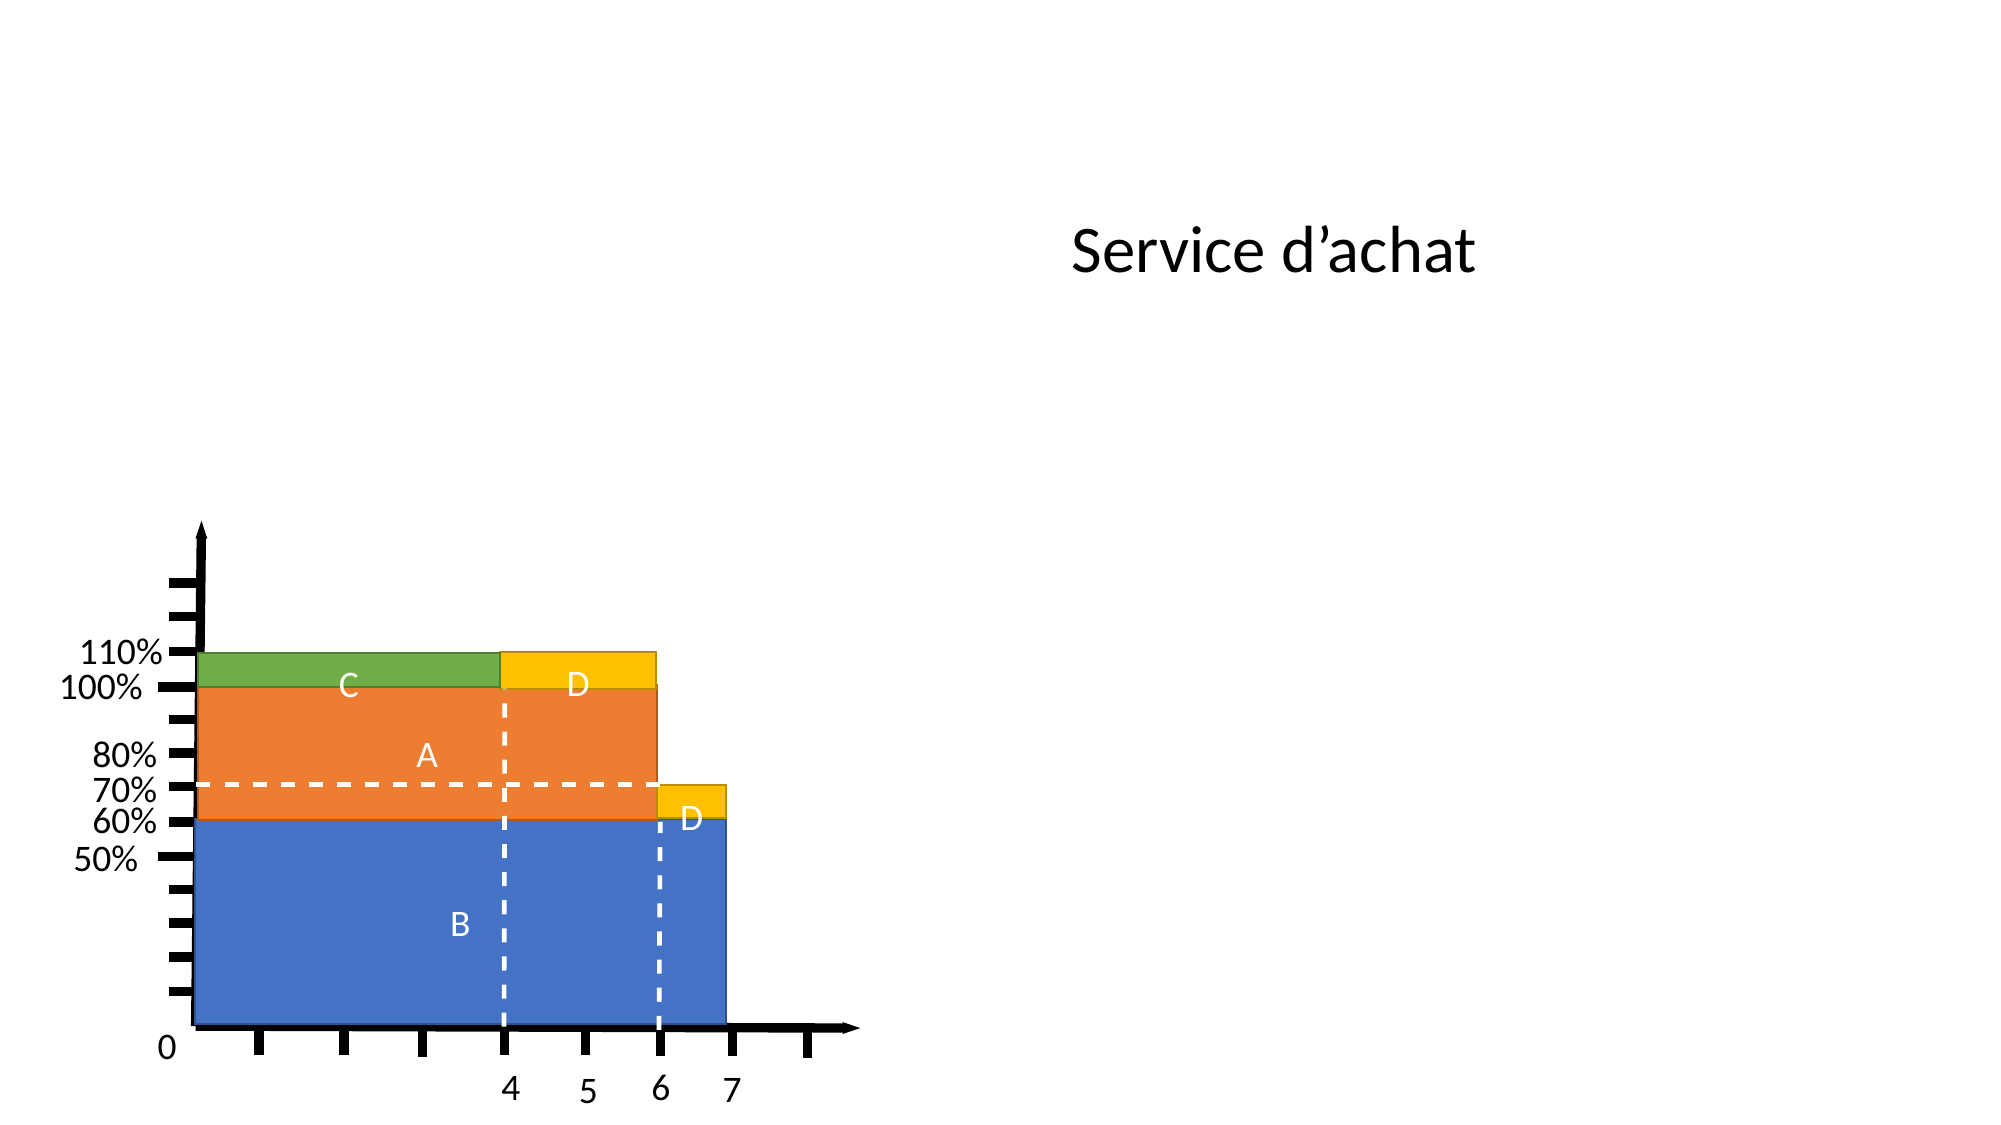

Service d’achat
110%
D
C
100%
A
80%
70%
D
60%
B
50%
0
4
6
7
5